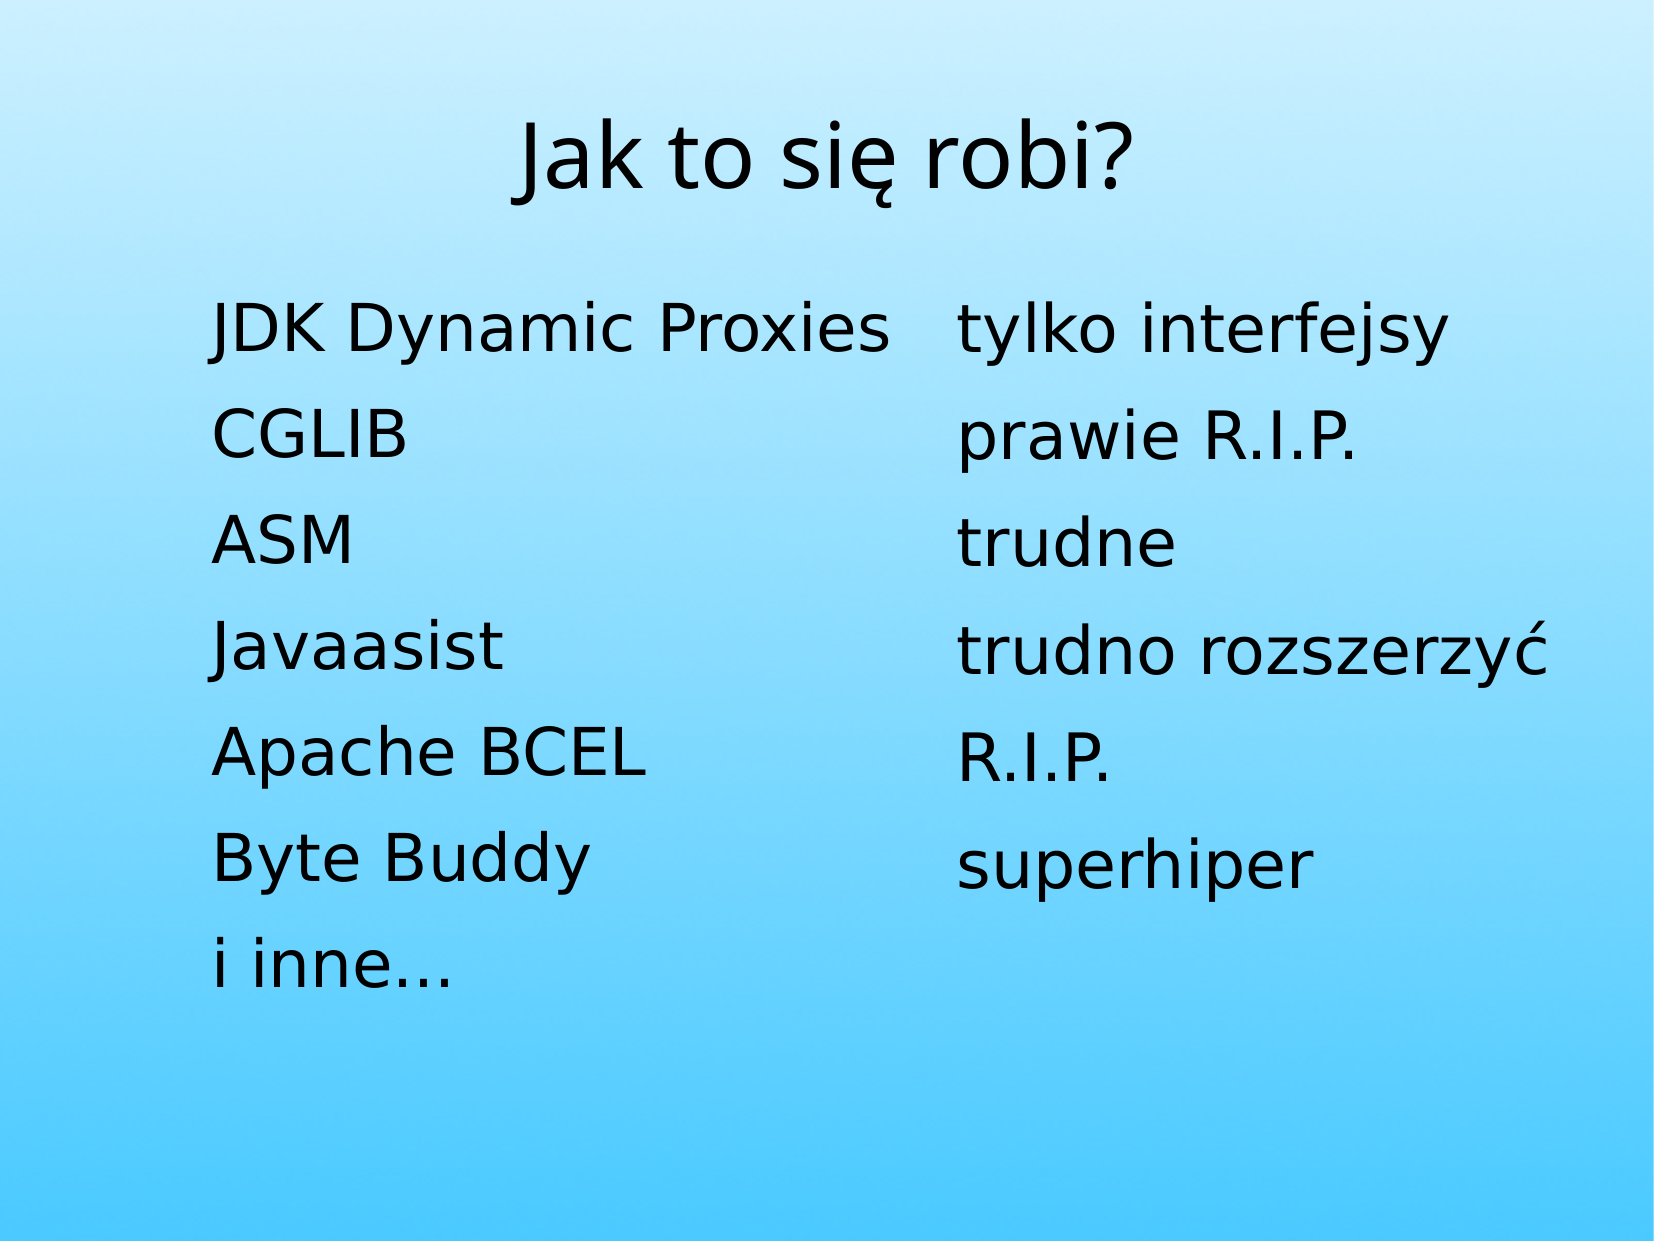

# Jak to się robi?
JDK Dynamic Proxies
CGLIB
ASM
Javaasist
Apache BCEL
Byte Buddy
i inne...
tylko interfejsy
prawie R.I.P.
trudne
trudno rozszerzyć
R.I.P.
superhiper